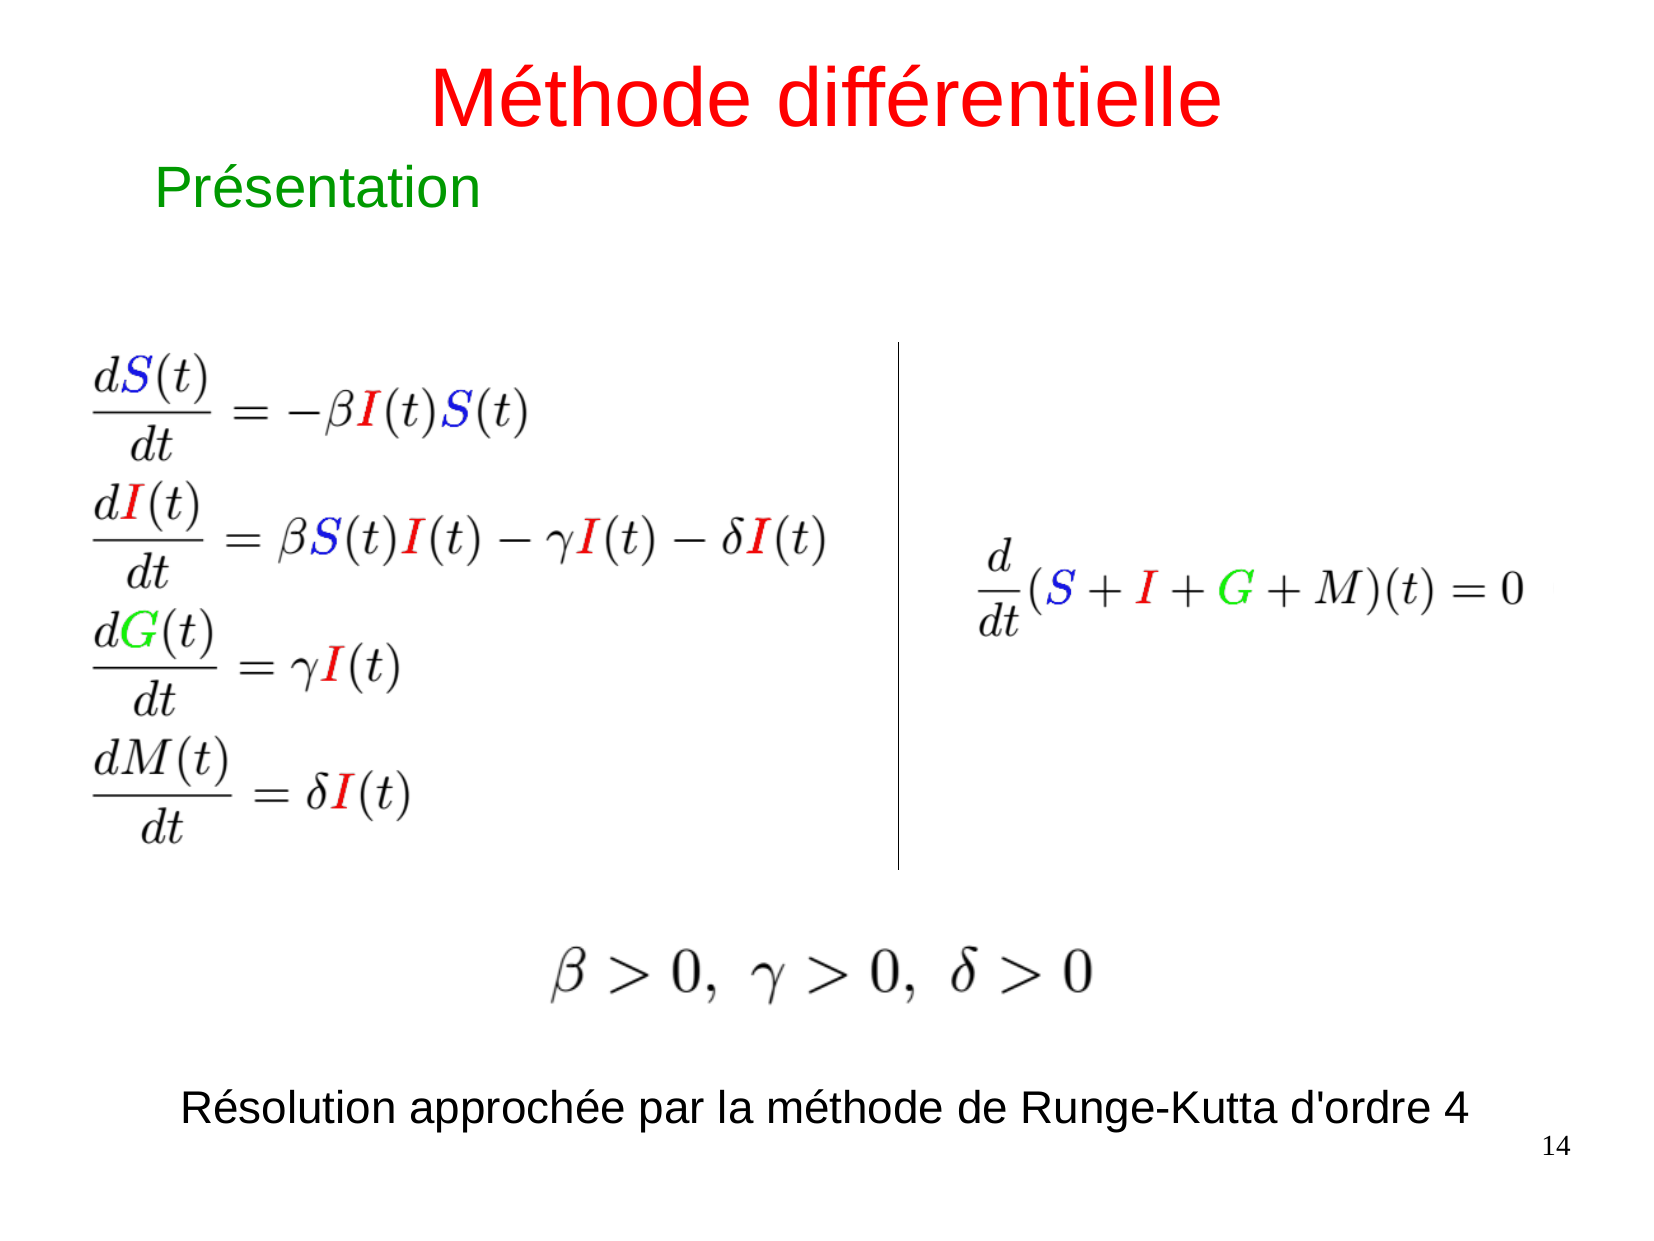

Méthode différentielle
# Présentation
Résolution approchée par la méthode de Runge-Kutta d'ordre 4
14